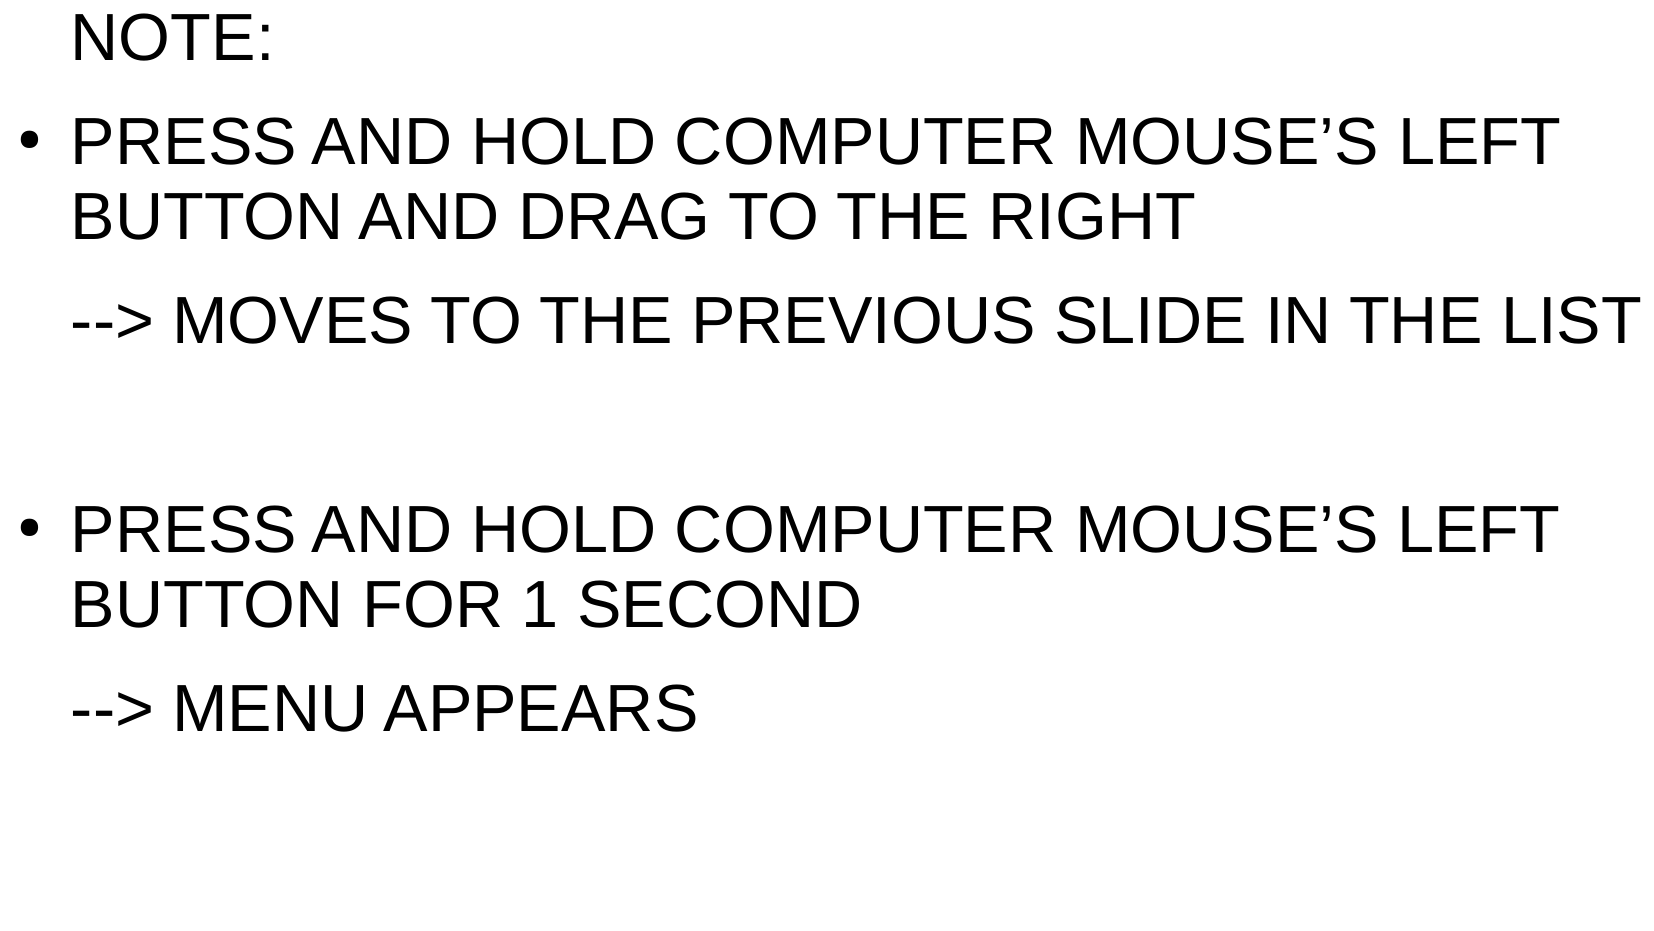

# NOTE:
PRESS AND HOLD COMPUTER MOUSE’S LEFT BUTTON AND DRAG TO THE RIGHT
--> MOVES TO THE PREVIOUS SLIDE IN THE LIST
PRESS AND HOLD COMPUTER MOUSE’S LEFT BUTTON FOR 1 SECOND
--> MENU APPEARS